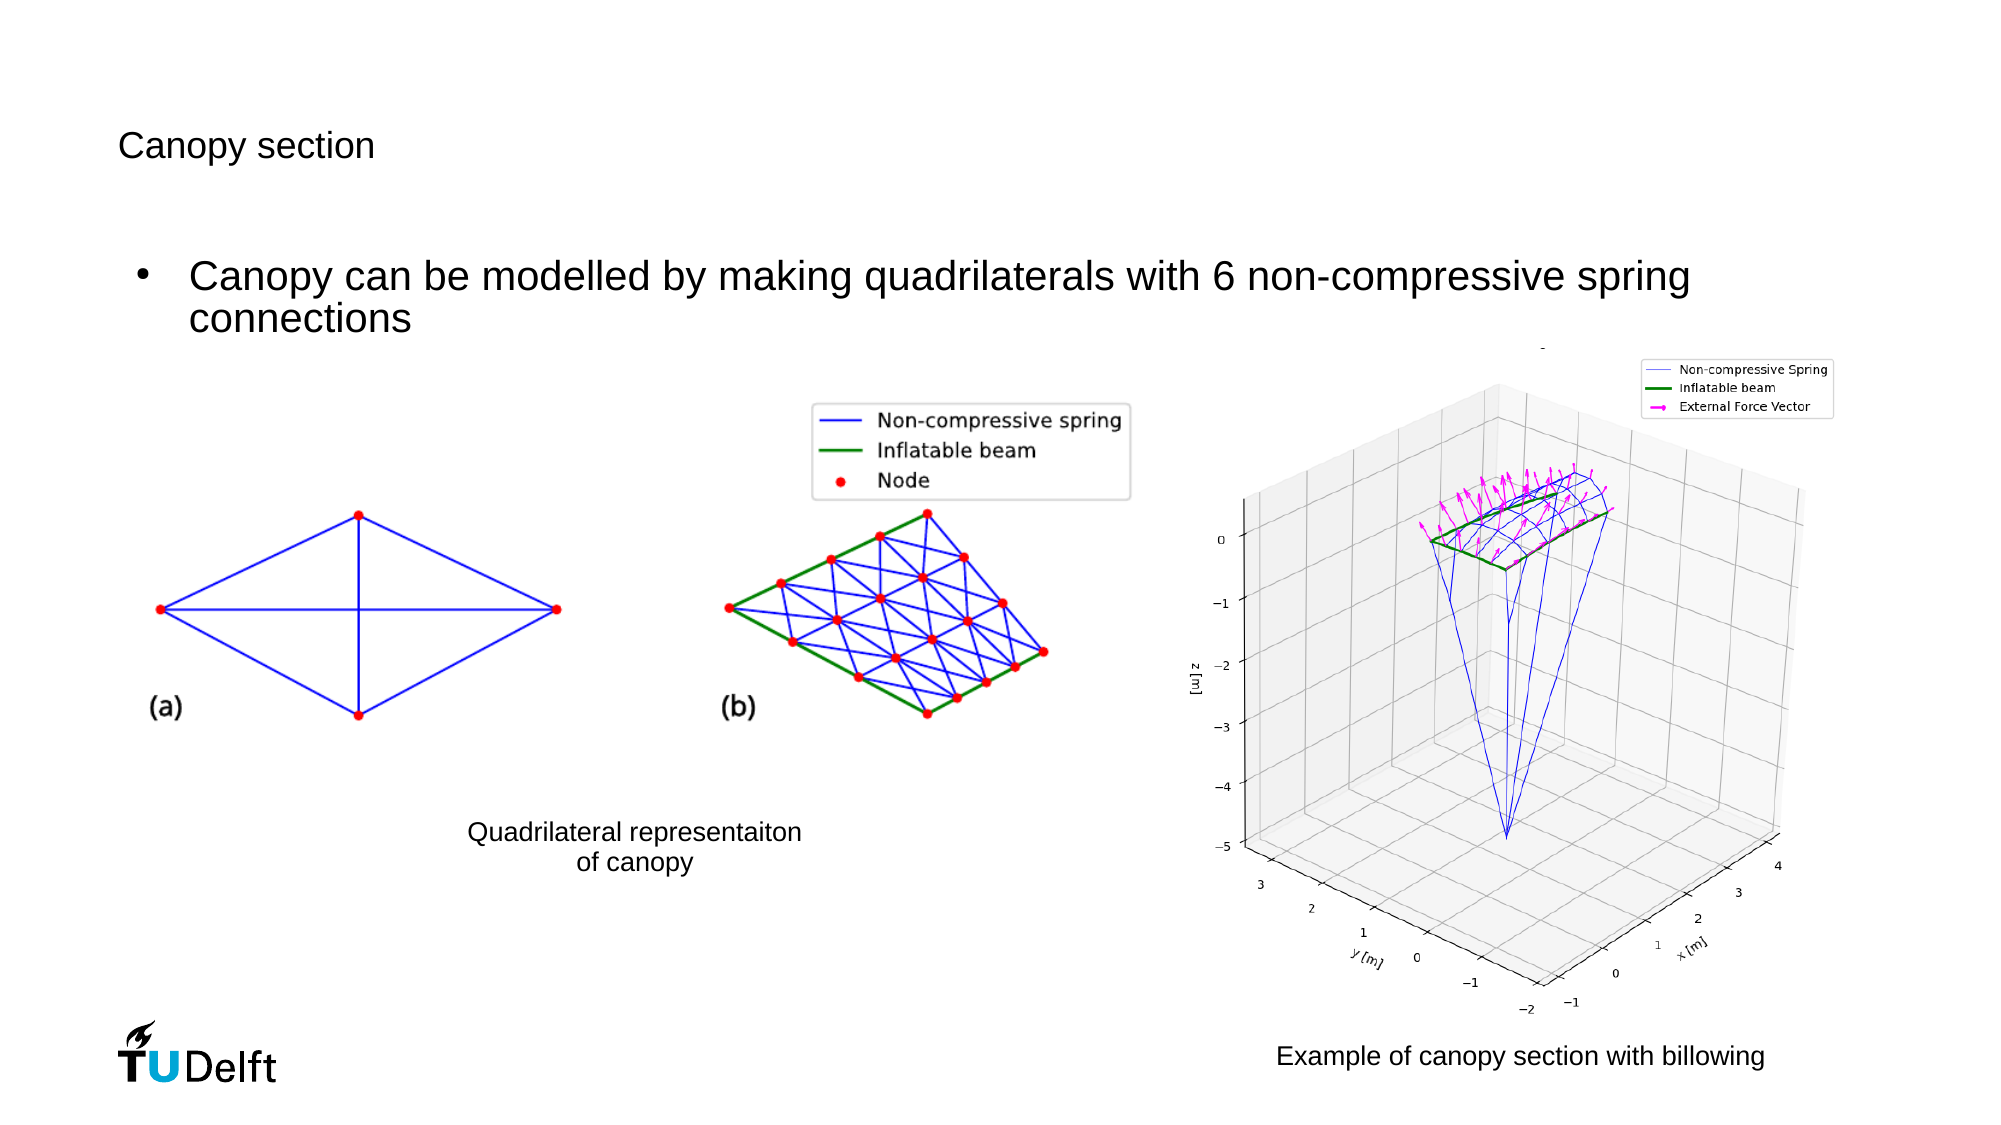

# Canopy section
Canopy can be modelled by making quadrilaterals with 6 non-compressive spring connections
Quadrilateral representaiton of canopy
Example of canopy section with billowing